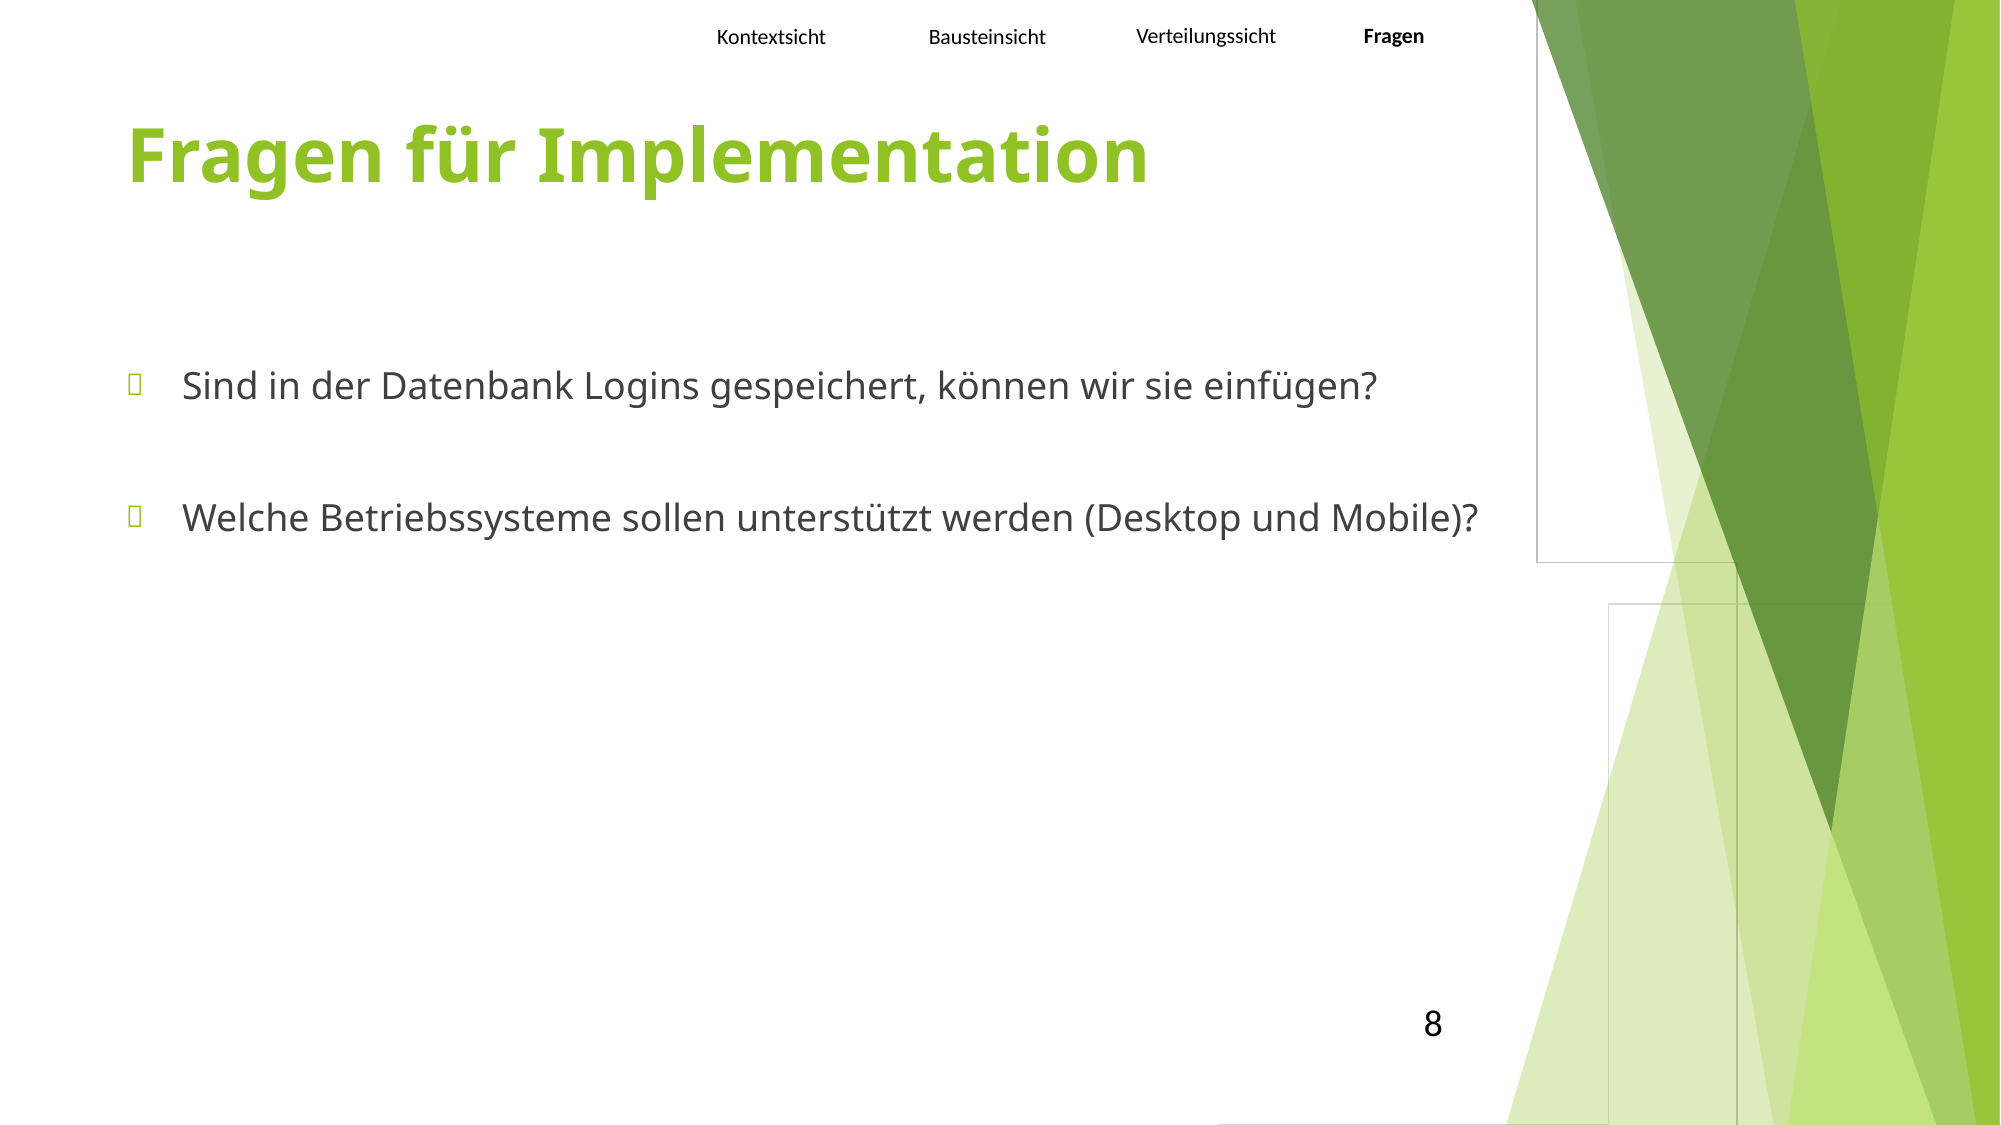

Verteilungssicht
Fragen
Bausteinsicht
Kontextsicht
# Fragen für Implementation
Sind in der Datenbank Logins gespeichert, können wir sie einfügen?
Welche Betriebssysteme sollen unterstützt werden (Desktop und Mobile)?